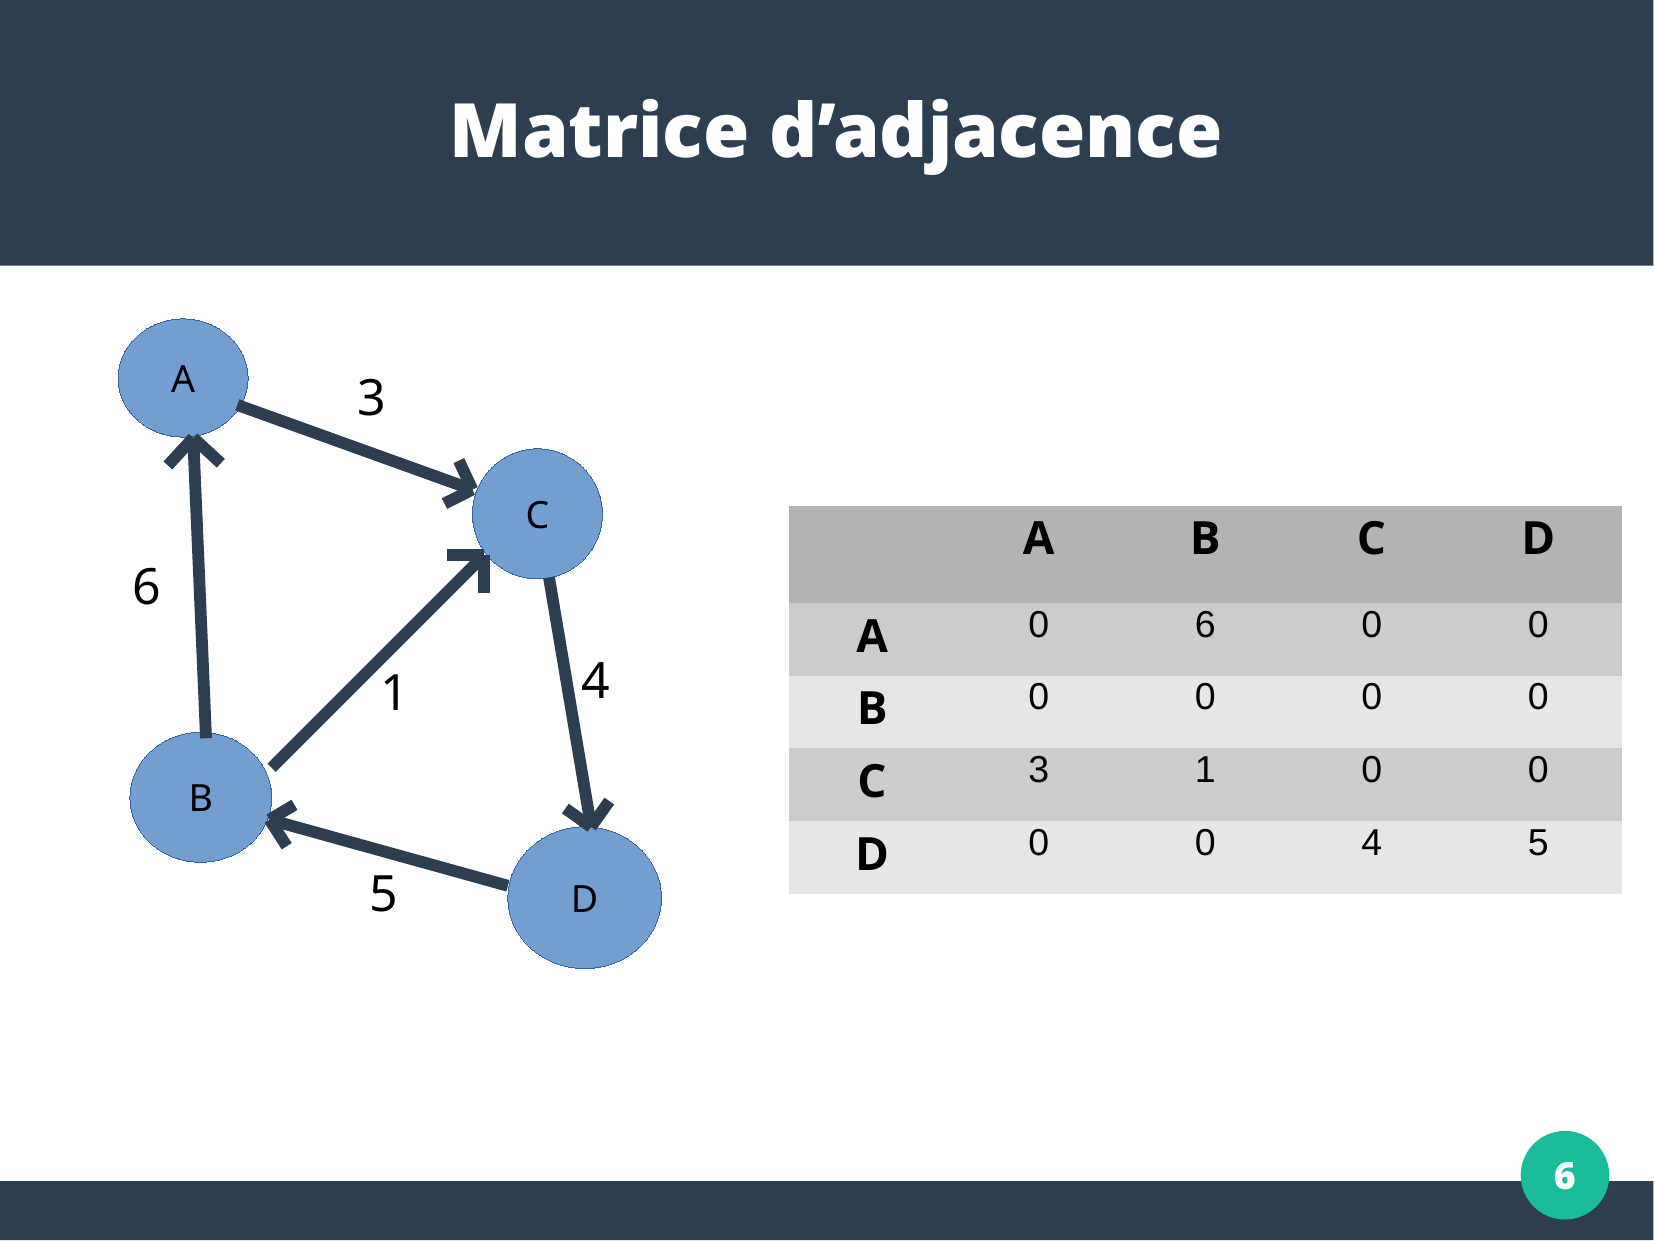

# Matrice d’adjacence
A
3
C
| | A | B | C | D |
| --- | --- | --- | --- | --- |
| A | 0 | 6 | 0 | 0 |
| B | 0 | 0 | 0 | 0 |
| C | 3 | 1 | 0 | 0 |
| D | 0 | 0 | 4 | 5 |
6
4
1
B
D
5
6